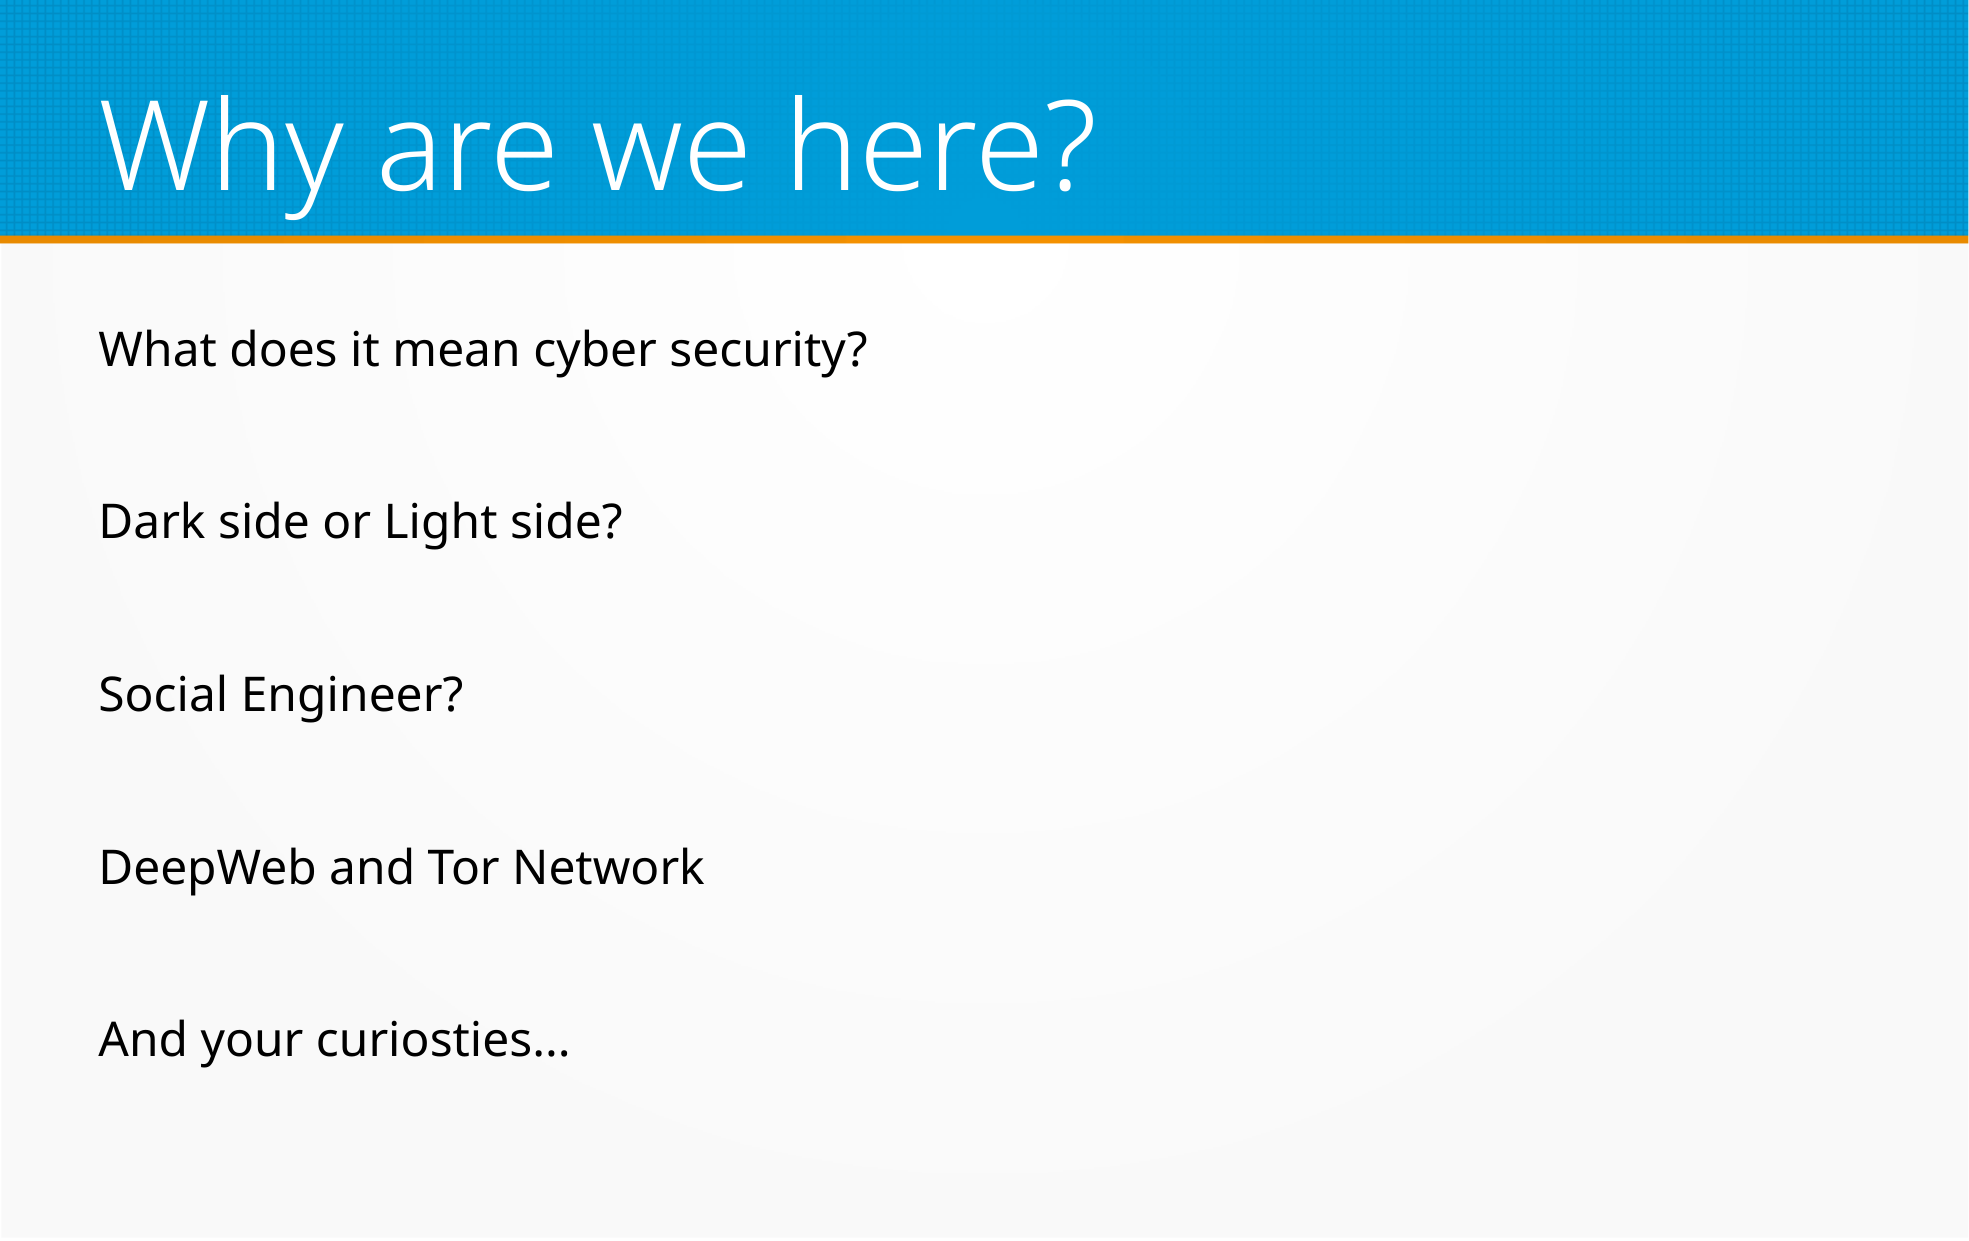

# Why are we here?
What does it mean cyber security?
Dark side or Light side?
Social Engineer?
DeepWeb and Tor Network
And your curiosties...